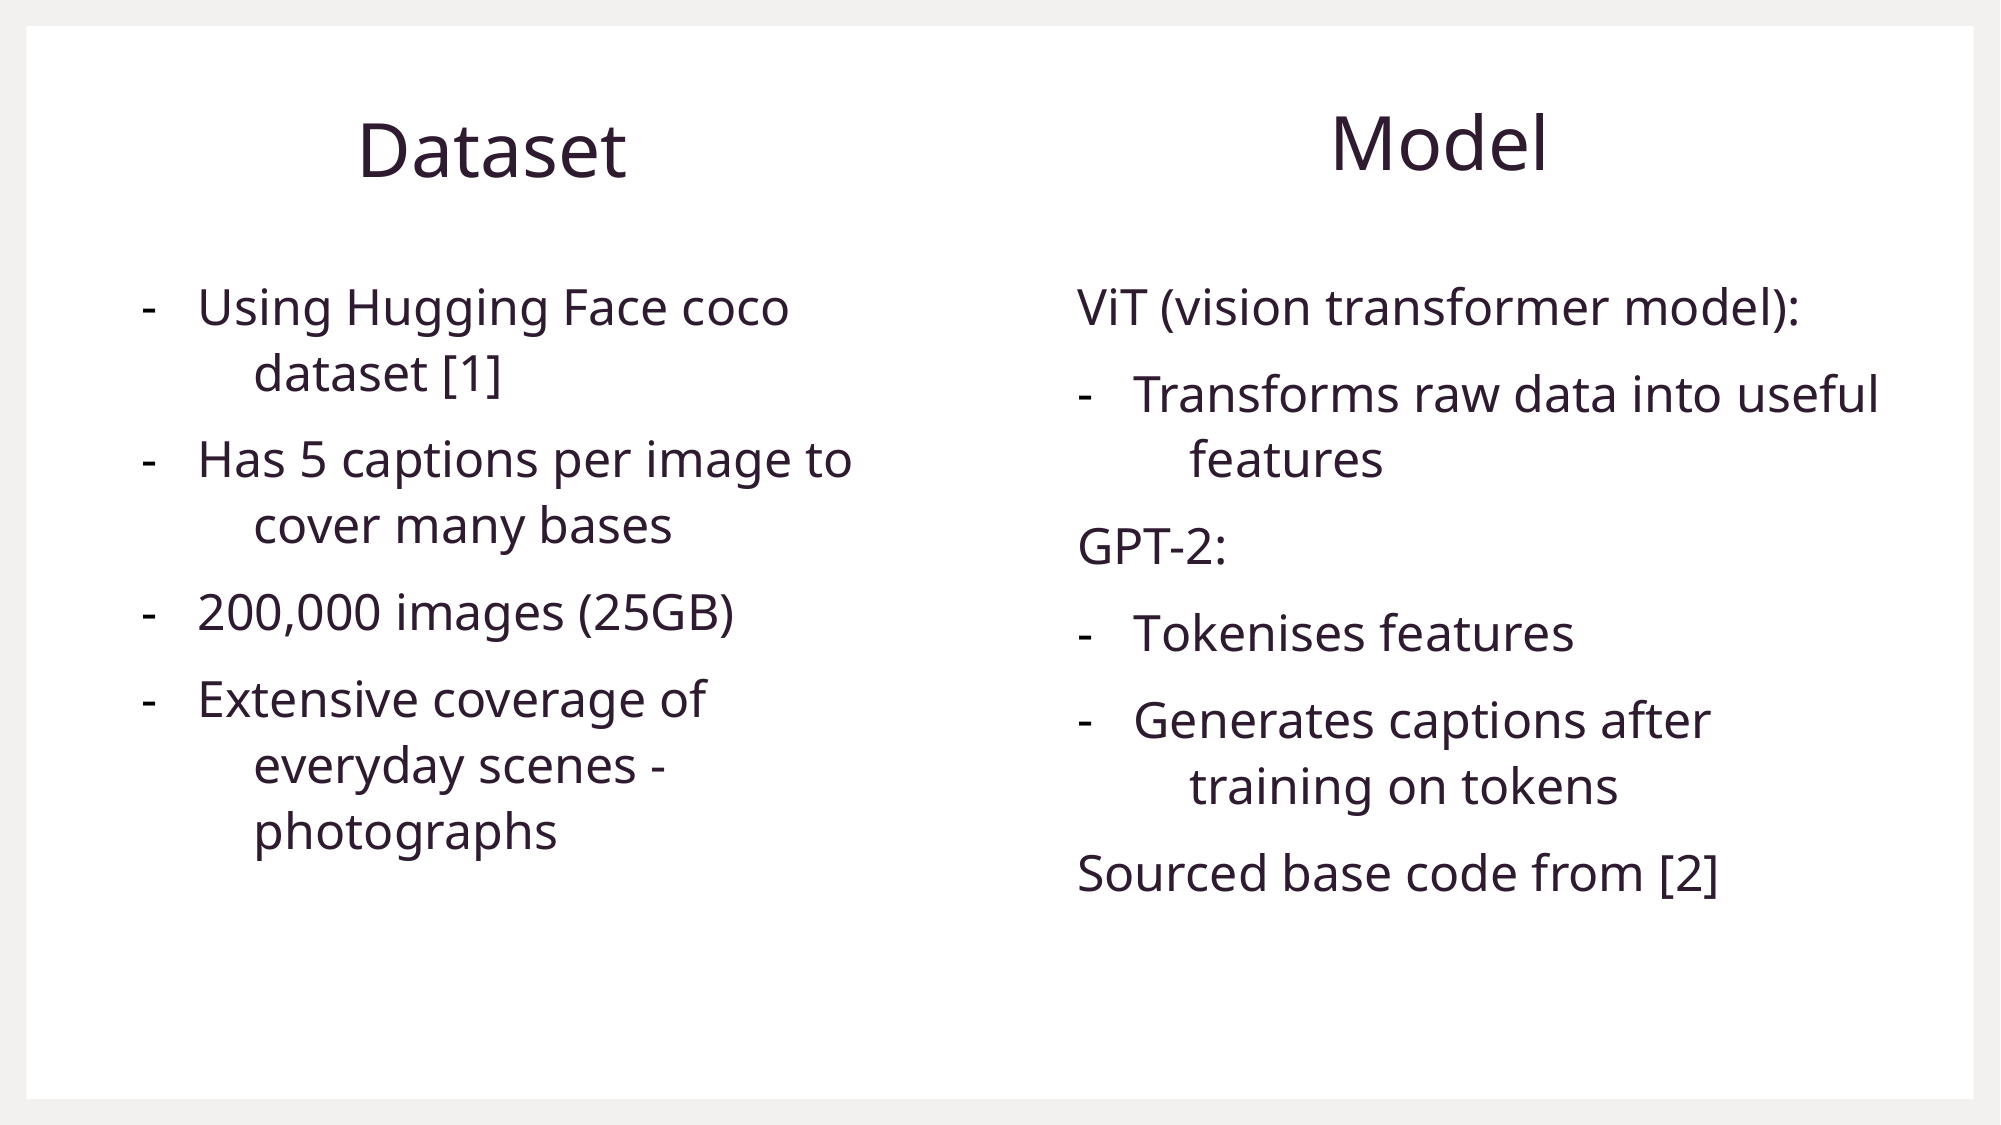

Model
# Dataset
Using Hugging Face coco dataset [1]
Has 5 captions per image to cover many bases
200,000 images (25GB)
Extensive coverage of everyday scenes - photographs
ViT (vision transformer model):
Transforms raw data into useful features
GPT-2:
Tokenises features
Generates captions after training on tokens
Sourced base code from [2]